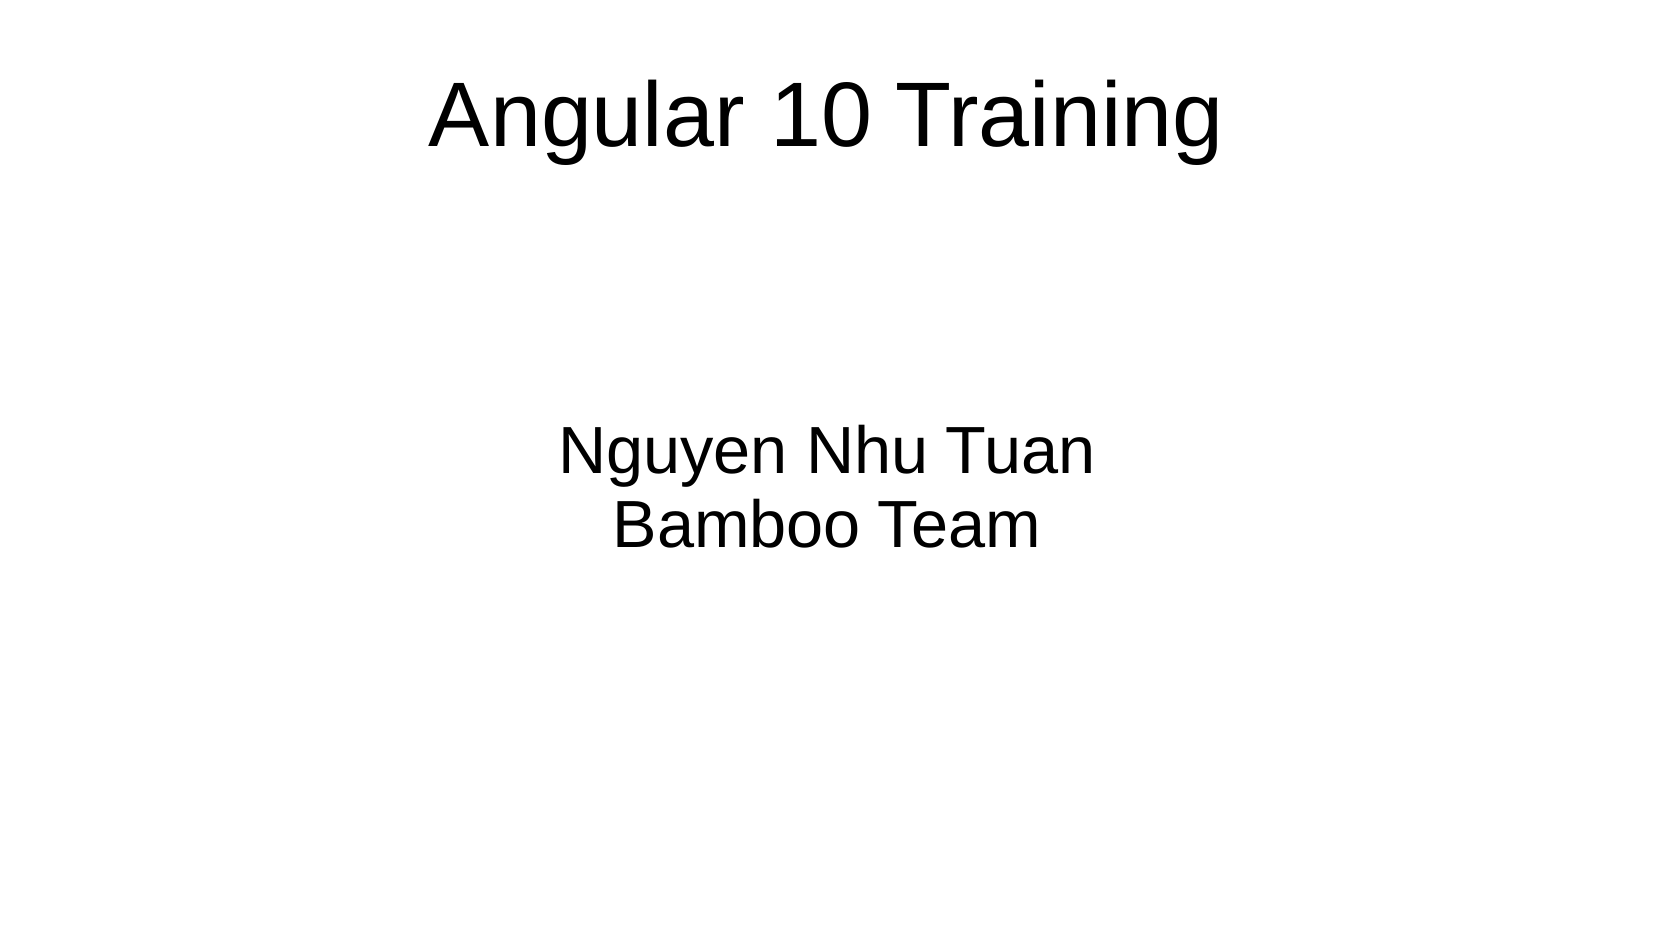

# Angular 10 Training
Nguyen Nhu Tuan
Bamboo Team